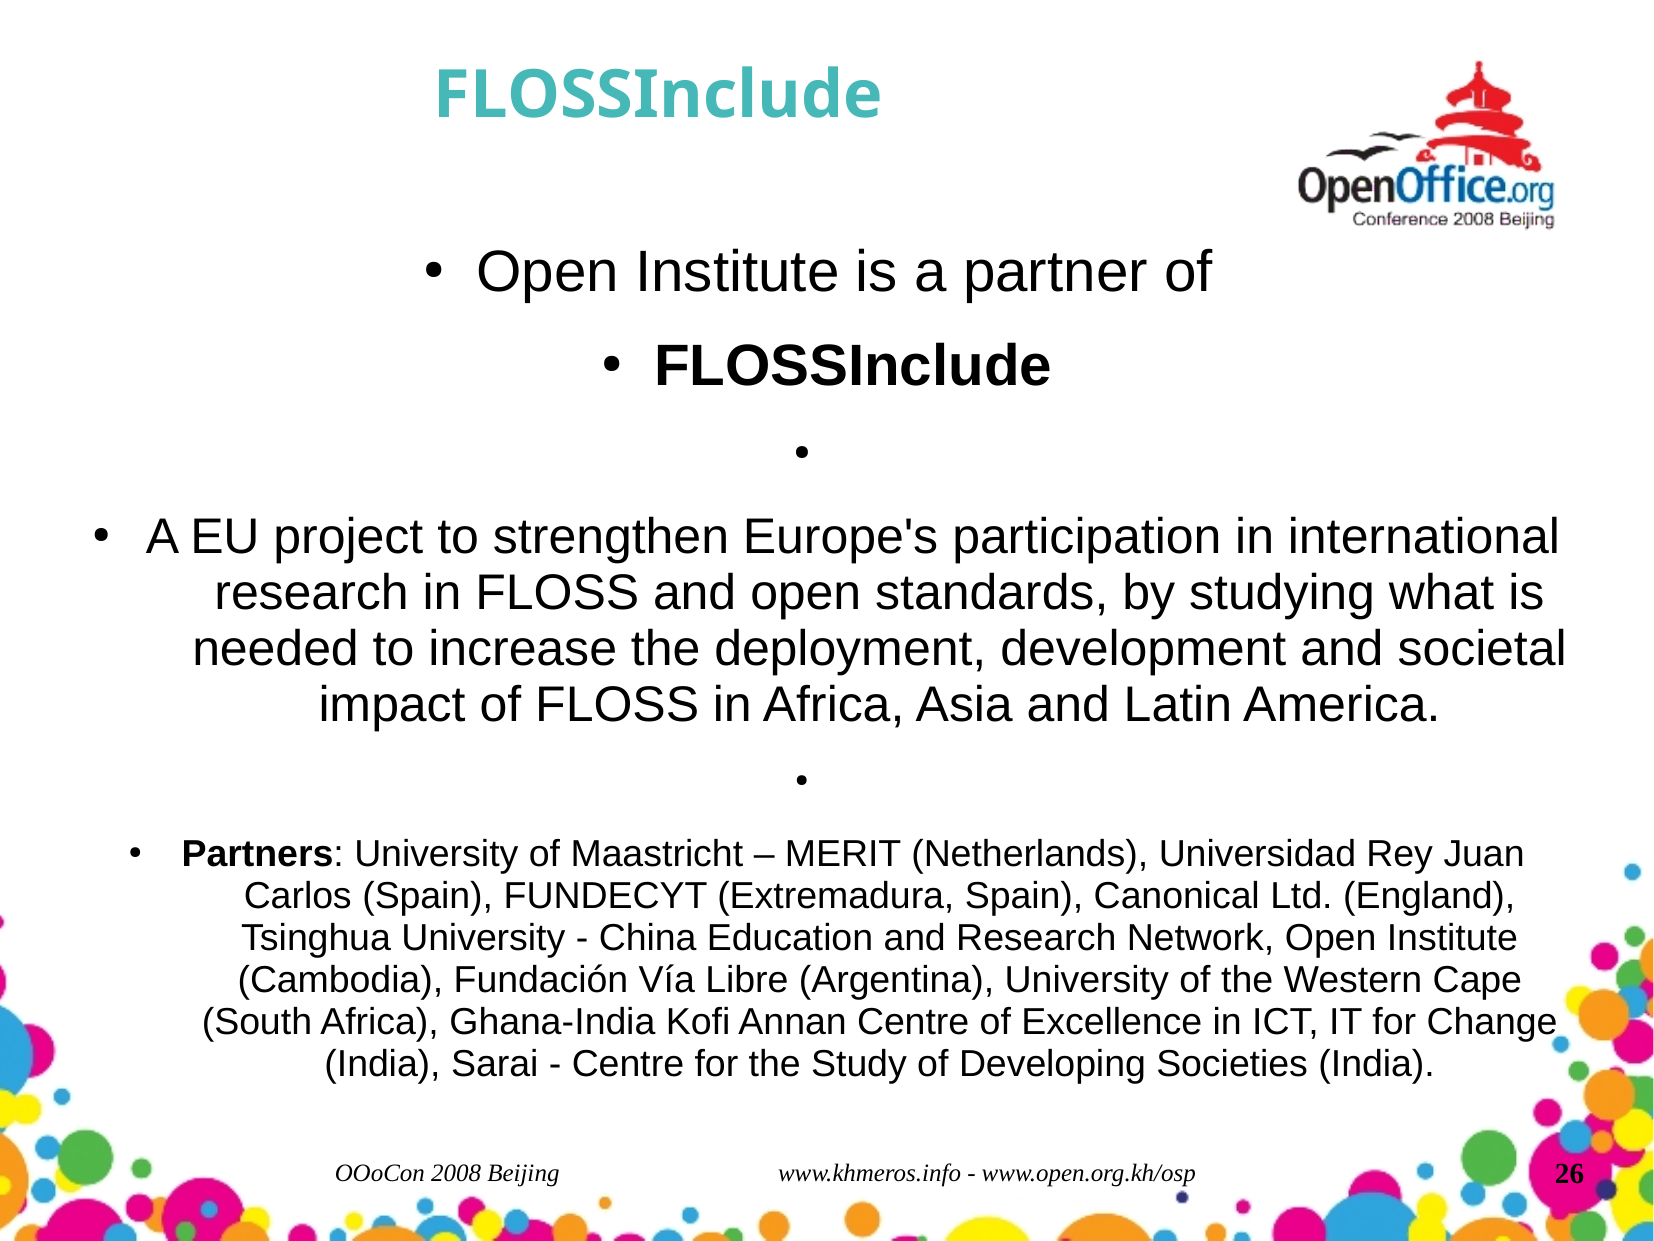

FLOSSInclude
# Open Institute is a partner of
FLOSSInclude
A EU project to strengthen Europe's participation in international research in FLOSS and open standards, by studying what is needed to increase the deployment, development and societal impact of FLOSS in Africa, Asia and Latin America.
Partners: University of Maastricht – MERIT (Netherlands), Universidad Rey Juan Carlos (Spain), FUNDECYT (Extremadura, Spain), Canonical Ltd. (England), Tsinghua University - China Education and Research Network, Open Institute (Cambodia), Fundación Vía Libre (Argentina), University of the Western Cape (South Africa), Ghana-­India Kofi Annan Centre of Excellence in ICT, IT for Change (India), Sarai - Centre for the Study of Developing Societies (India).
26
OOoCon 2008 Beijing www.khmeros.info - www.open.org.kh/osp